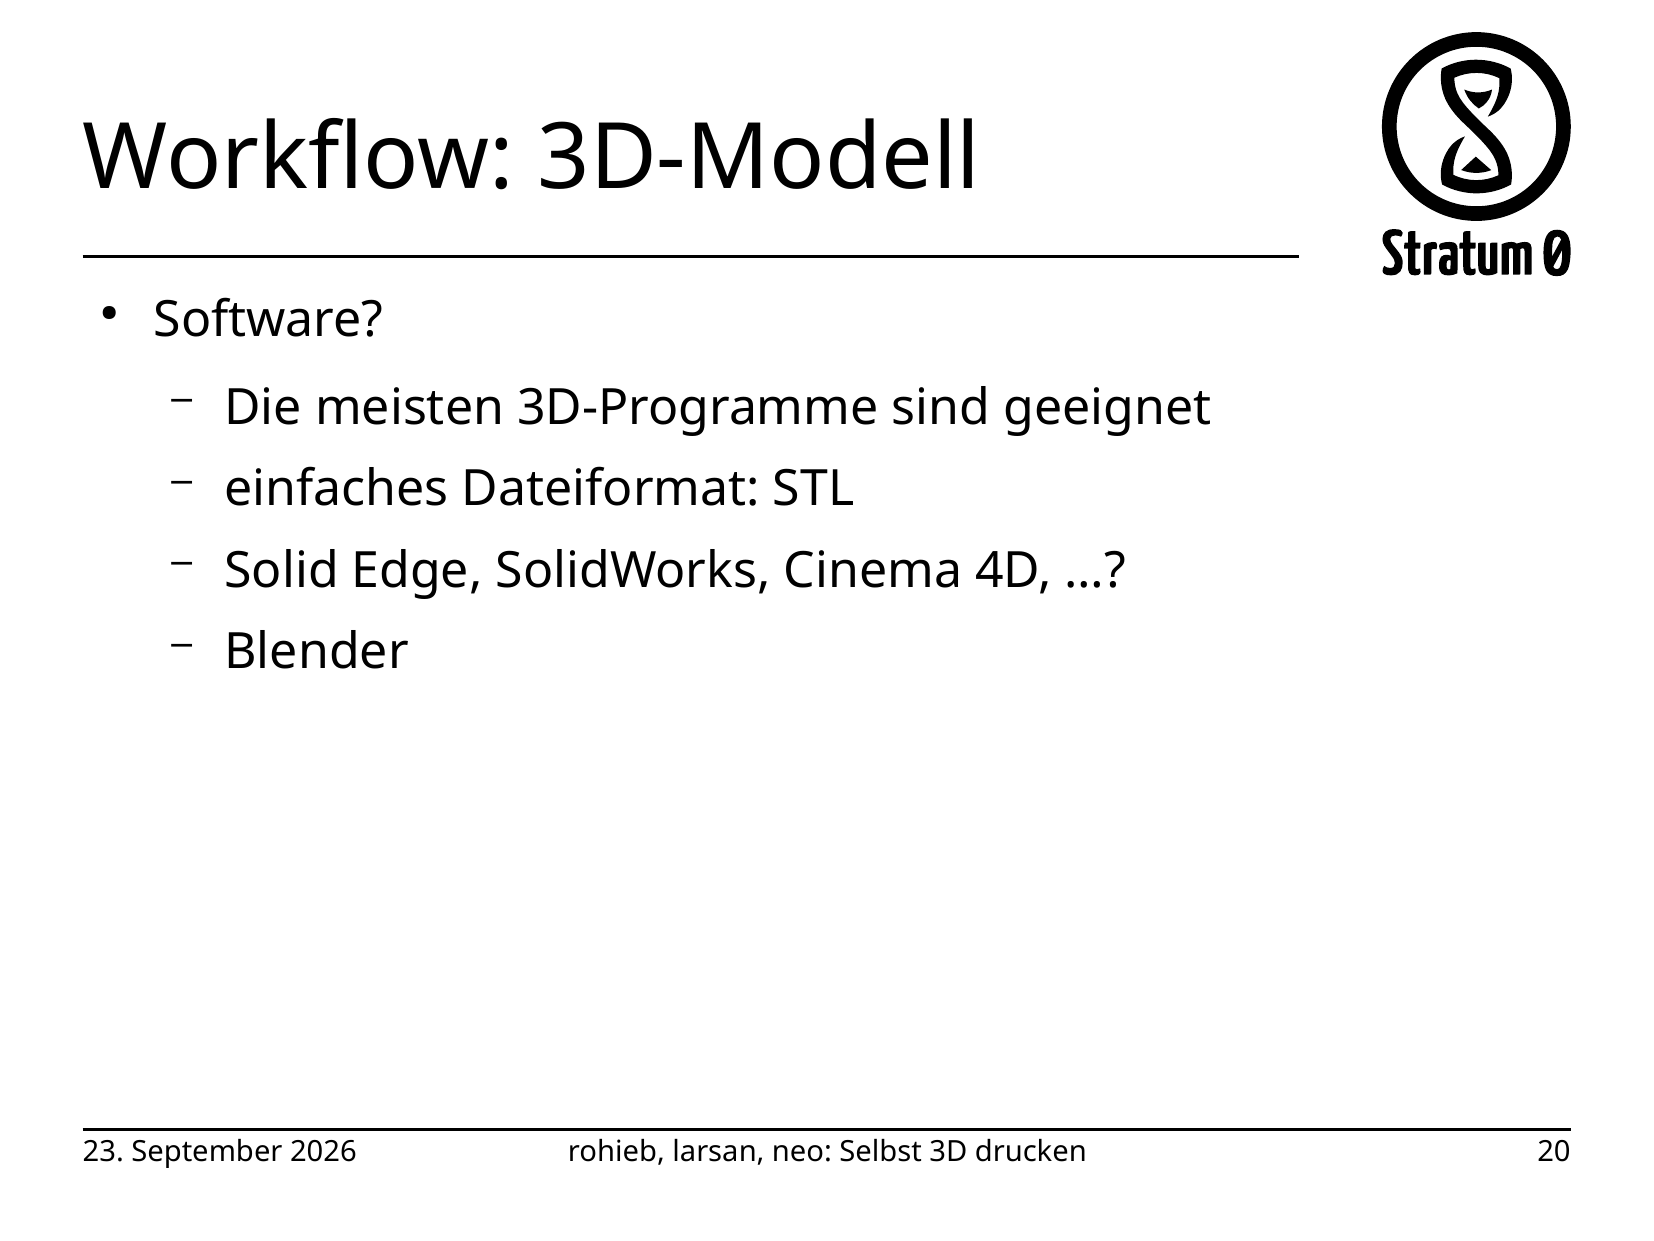

# Workflow: 3D-Modell
Software?
Die meisten 3D-Programme sind geeignet
einfaches Dateiformat: STL
Solid Edge, SolidWorks, Cinema 4D, …?
Blender
rohieb, larsan, neo: Selbst 3D drucken
20